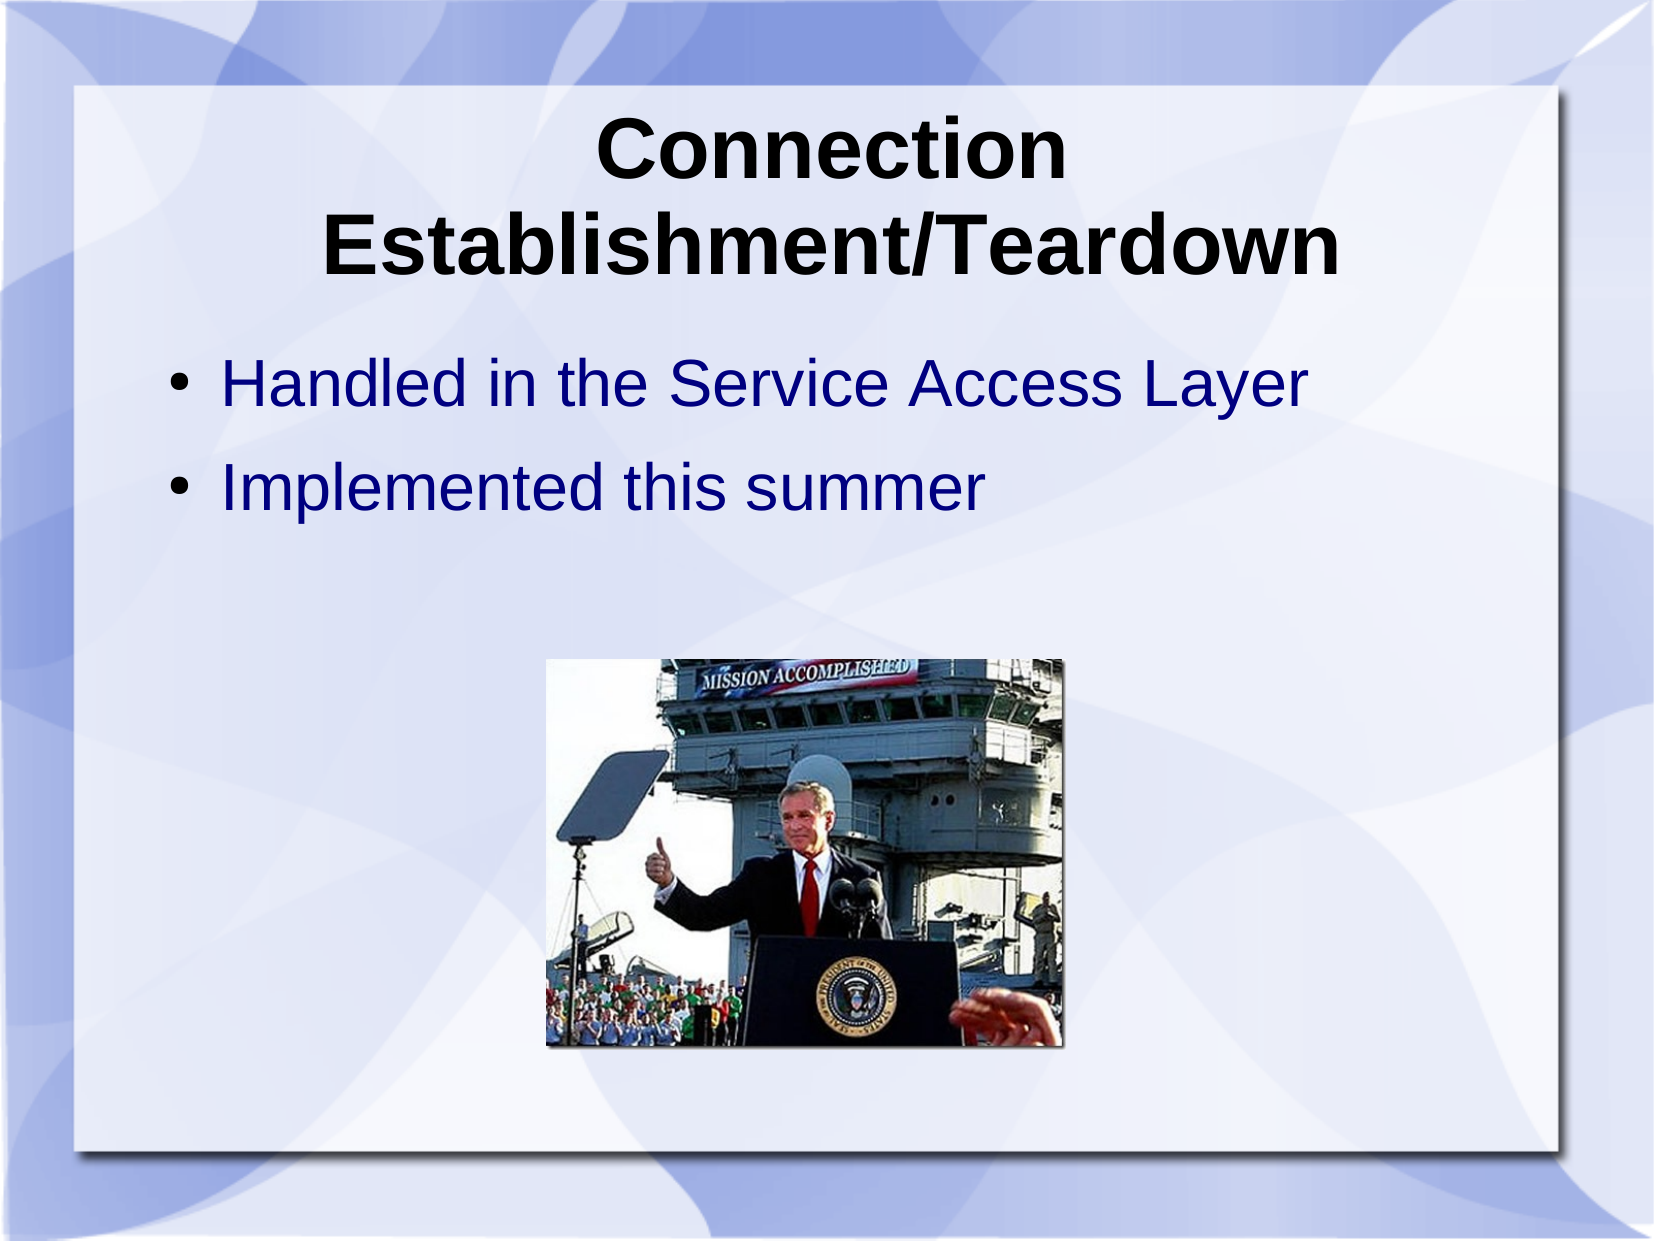

# Connection Establishment/Teardown
Handled in the Service Access Layer
Implemented this summer